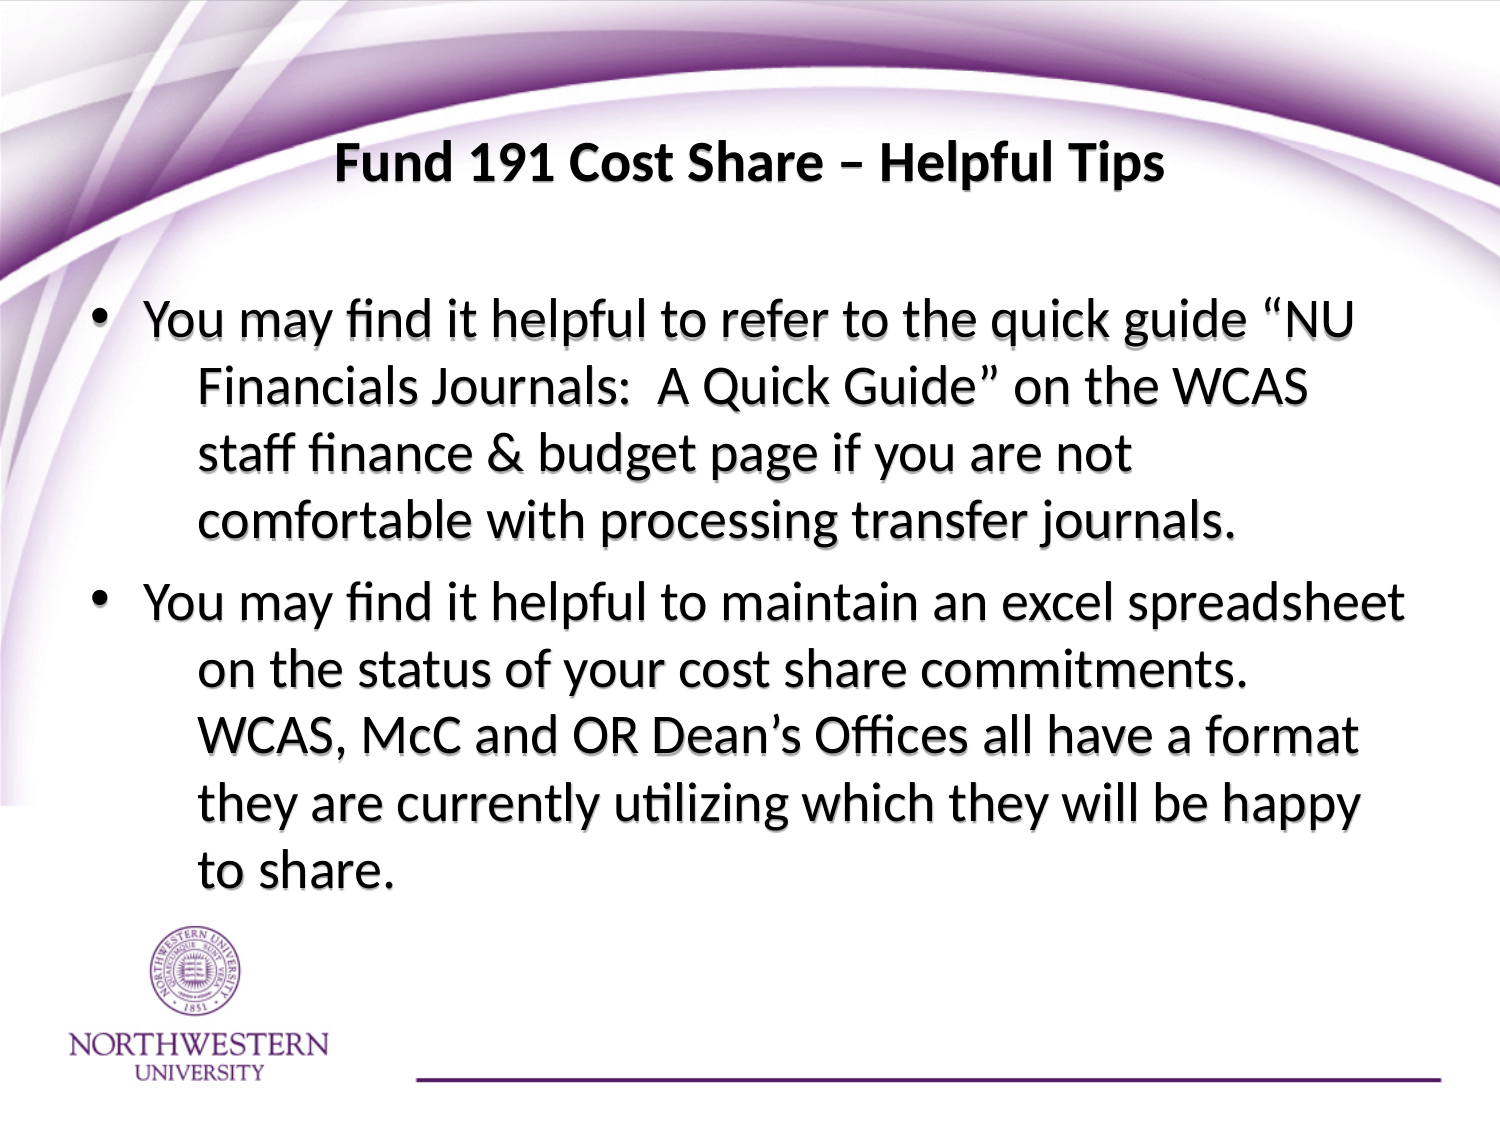

# Fund 191 Cost Share – Helpful Tips
You may find it helpful to refer to the quick guide “NU Financials Journals: A Quick Guide” on the WCAS staff finance & budget page if you are not comfortable with processing transfer journals.
You may find it helpful to maintain an excel spreadsheet on the status of your cost share commitments. WCAS, McC and OR Dean’s Offices all have a format they are currently utilizing which they will be happy to share.